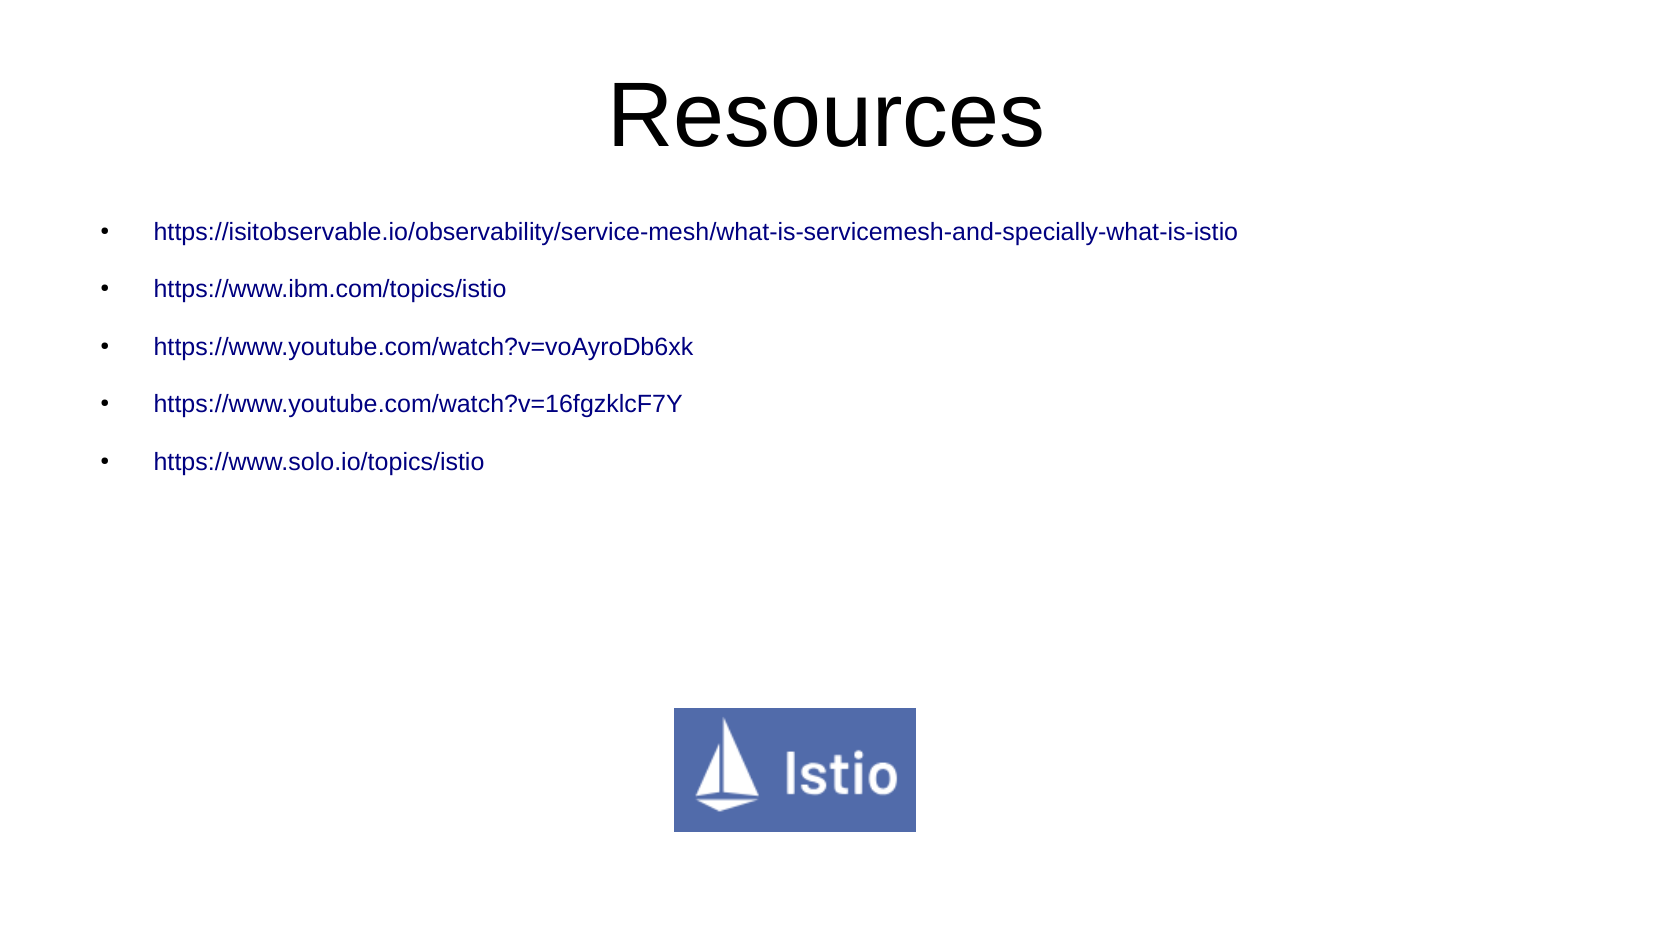

# Resources
https://isitobservable.io/observability/service-mesh/what-is-servicemesh-and-specially-what-is-istio
https://www.ibm.com/topics/istio
https://www.youtube.com/watch?v=voAyroDb6xk
https://www.youtube.com/watch?v=16fgzklcF7Y
https://www.solo.io/topics/istio